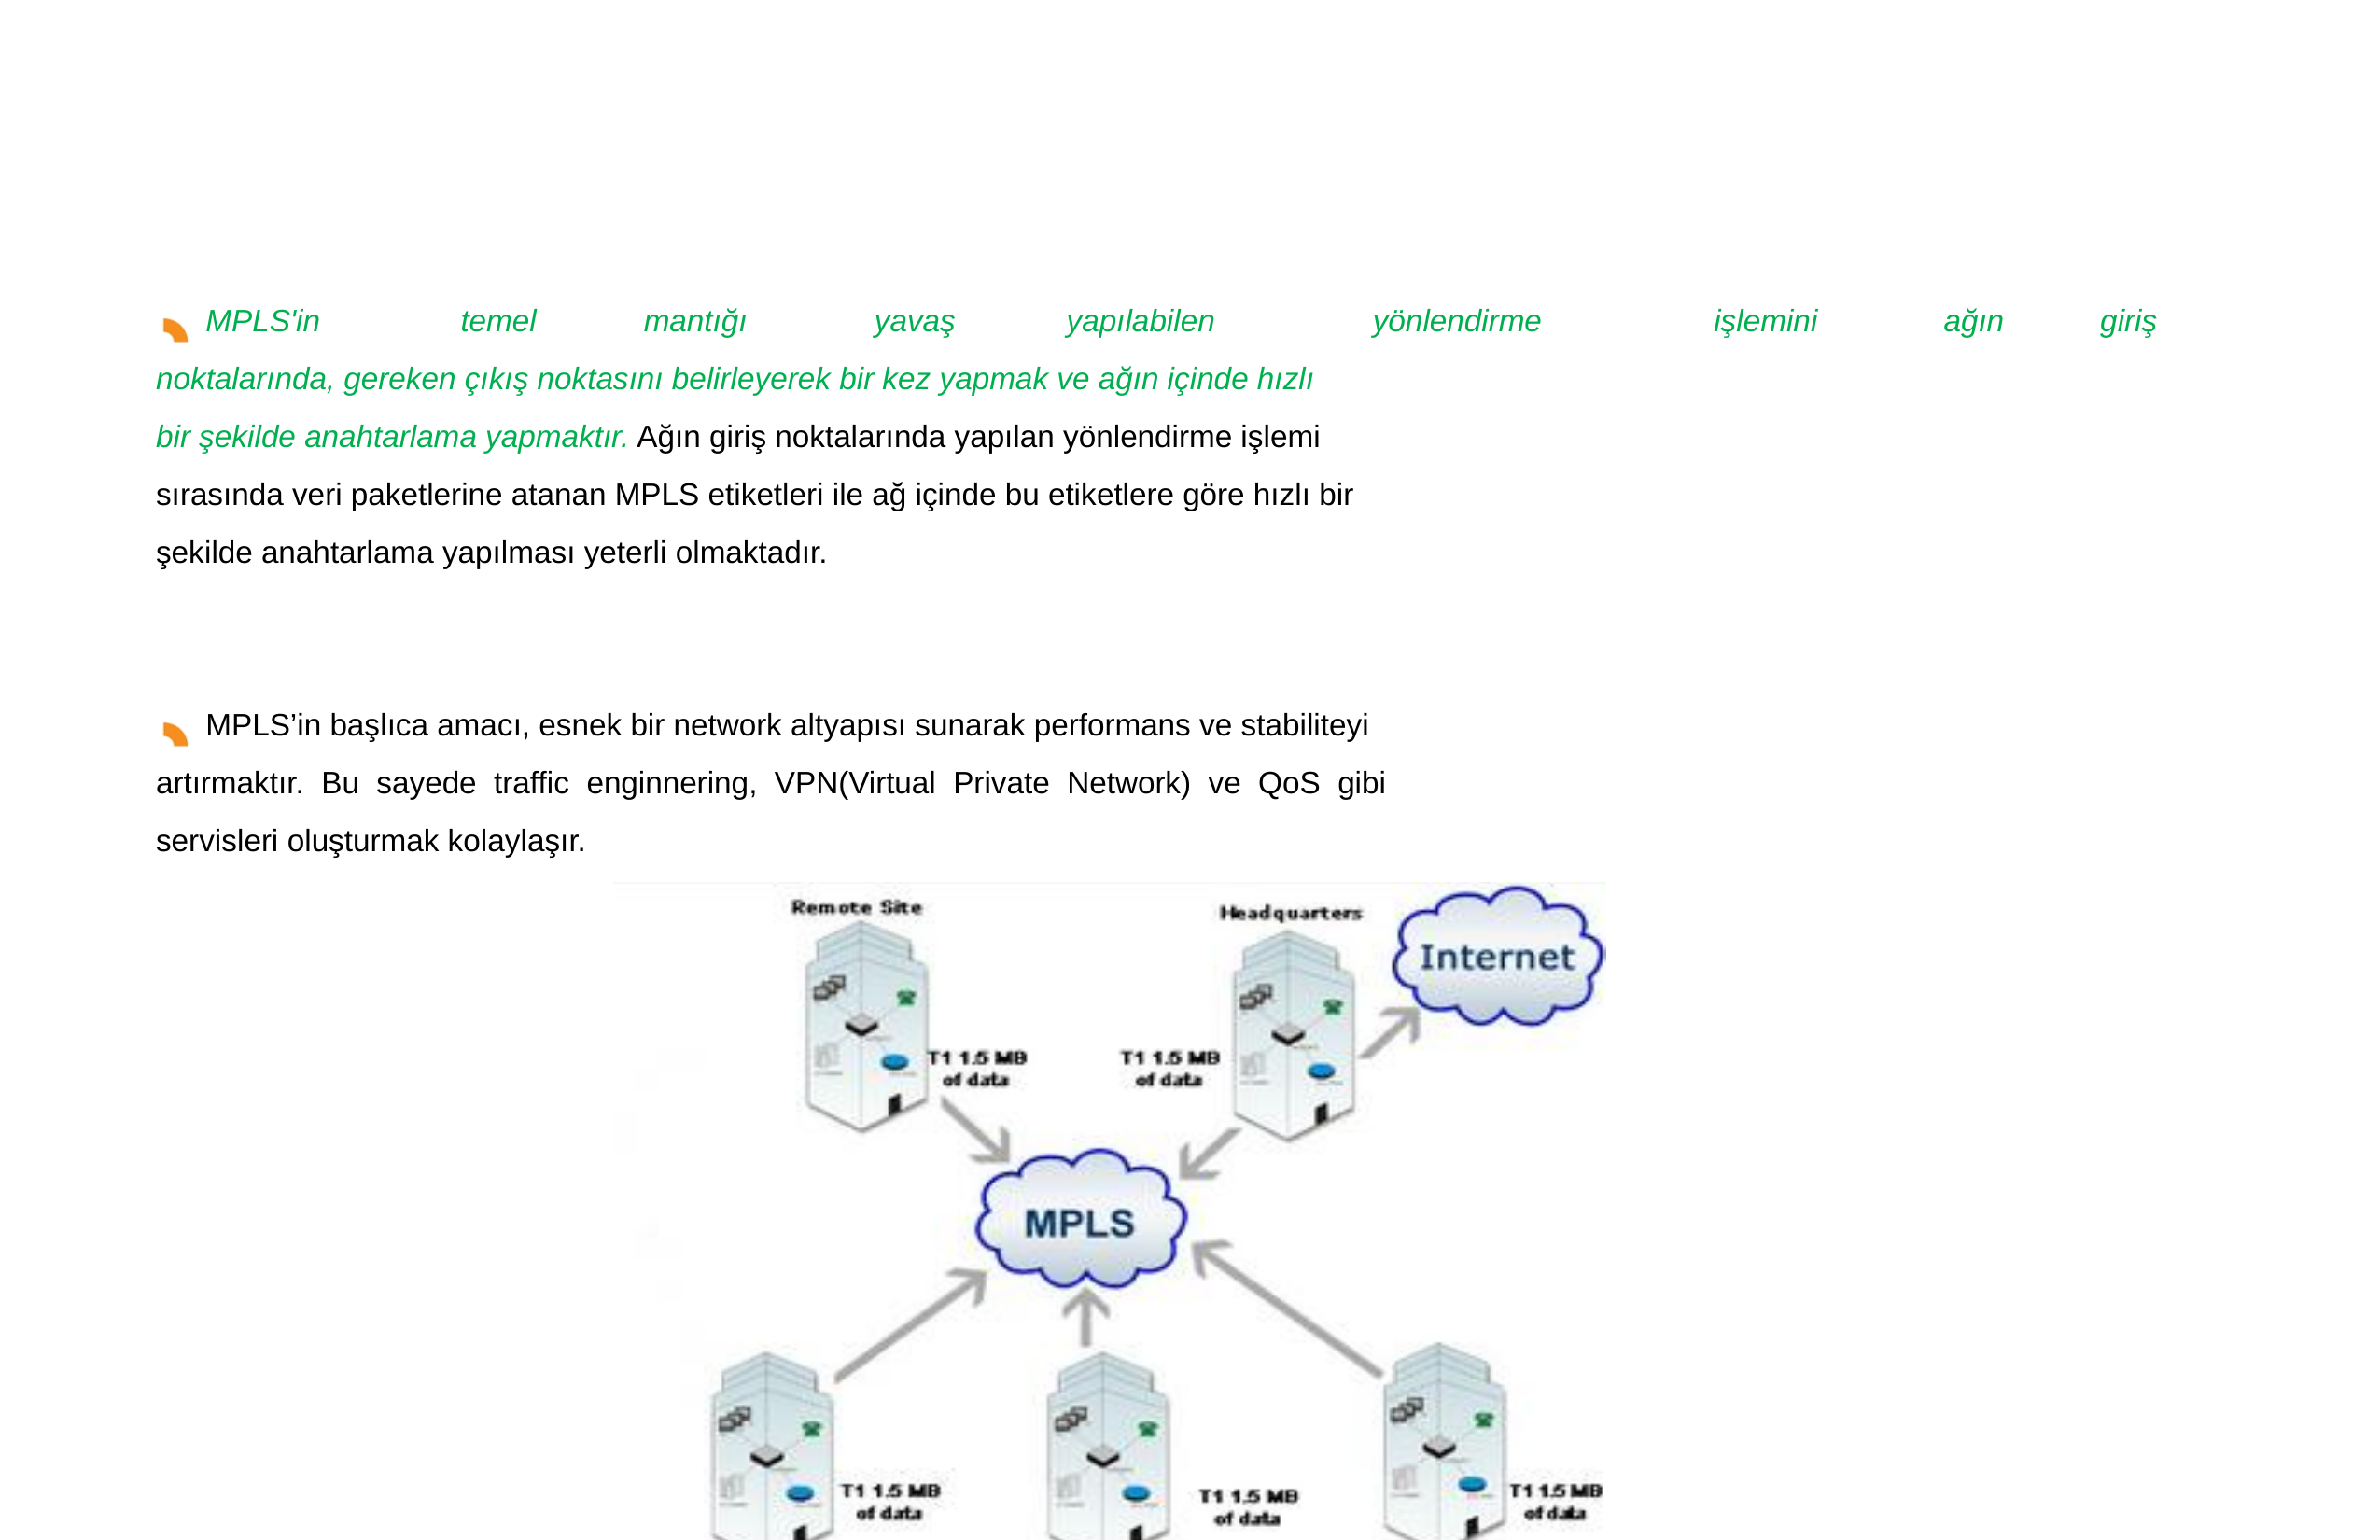

MPLS'in
temel
mantığı
yavaş
yapılabilen
yönlendirme
işlemini
ağın
giriş
noktalarında, gereken çıkış noktasını belirleyerek bir kez yapmak ve ağın içinde hızlı
bir şekilde anahtarlama yapmaktır. Ağın giriş noktalarında yapılan yönlendirme işlemi
sırasında veri paketlerine atanan MPLS etiketleri ile ağ içinde bu etiketlere göre hızlı bir
şekilde anahtarlama yapılması yeterli olmaktadır.
 MPLS’in başlıca amacı, esnek bir network altyapısı sunarak performans ve stabiliteyi
artırmaktır. Bu sayede traffic enginnering, VPN(Virtual Private Network) ve QoS gibi
servisleri oluşturmak kolaylaşır.